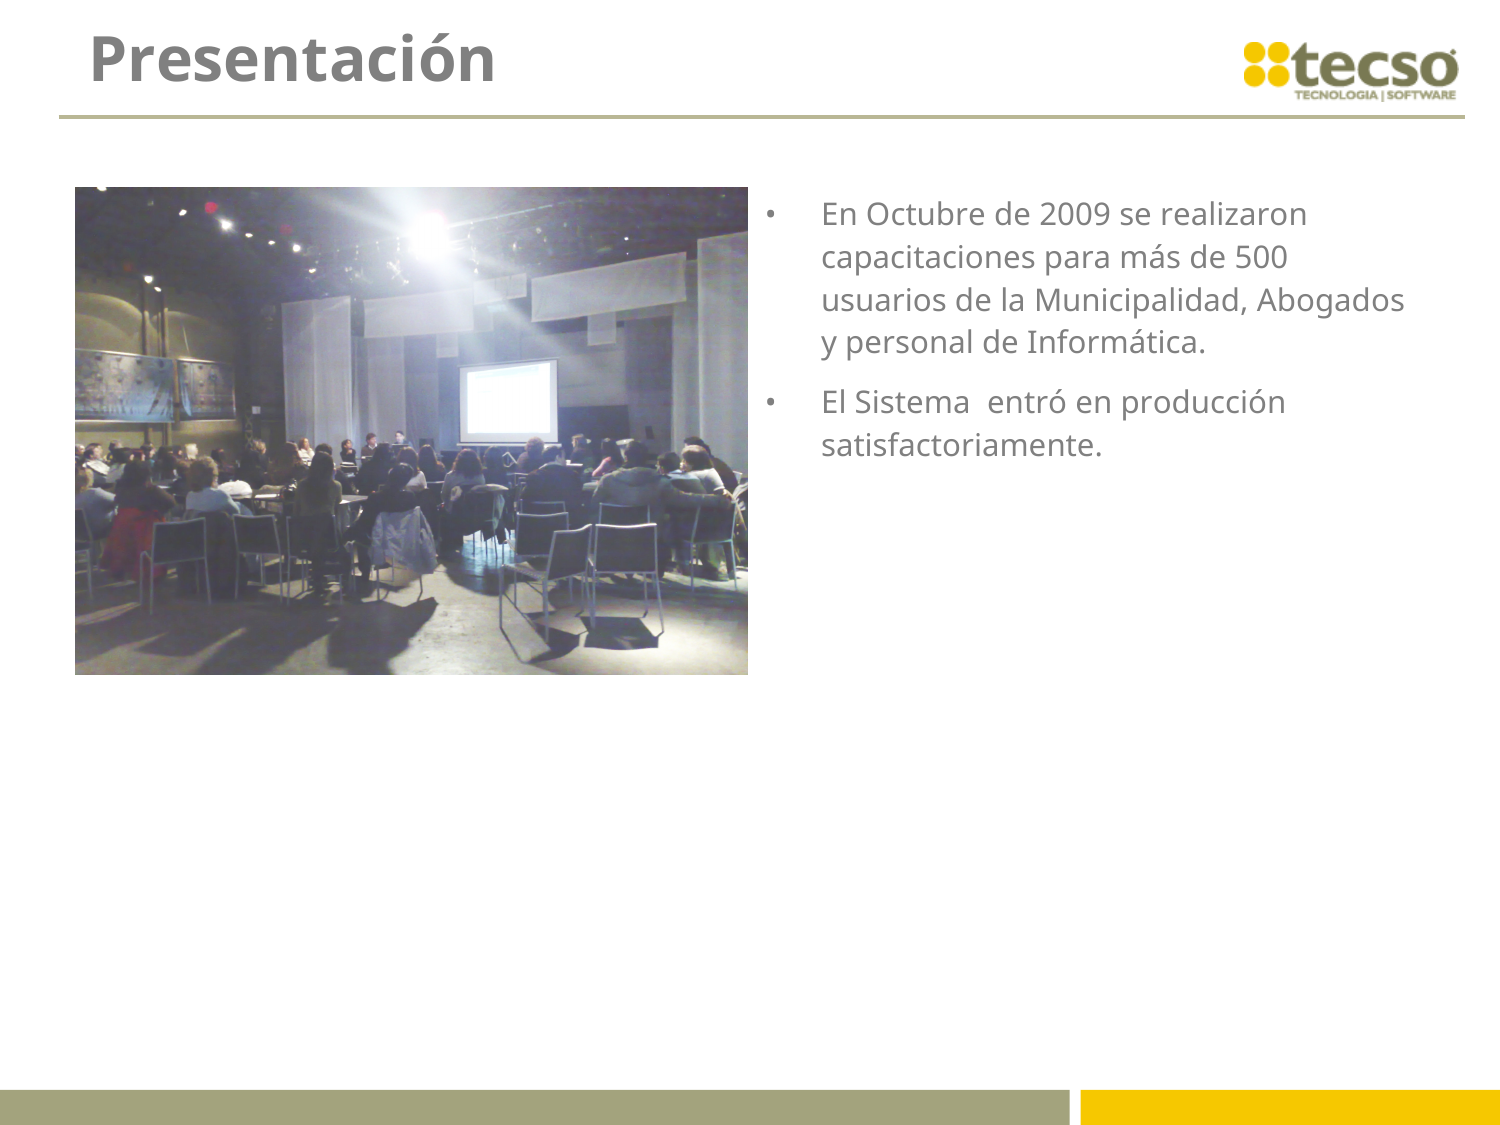

# Presentación
En Octubre de 2009 se realizaron capacitaciones para más de 500 usuarios de la Municipalidad, Abogados y personal de Informática.
El Sistema entró en producción satisfactoriamente.